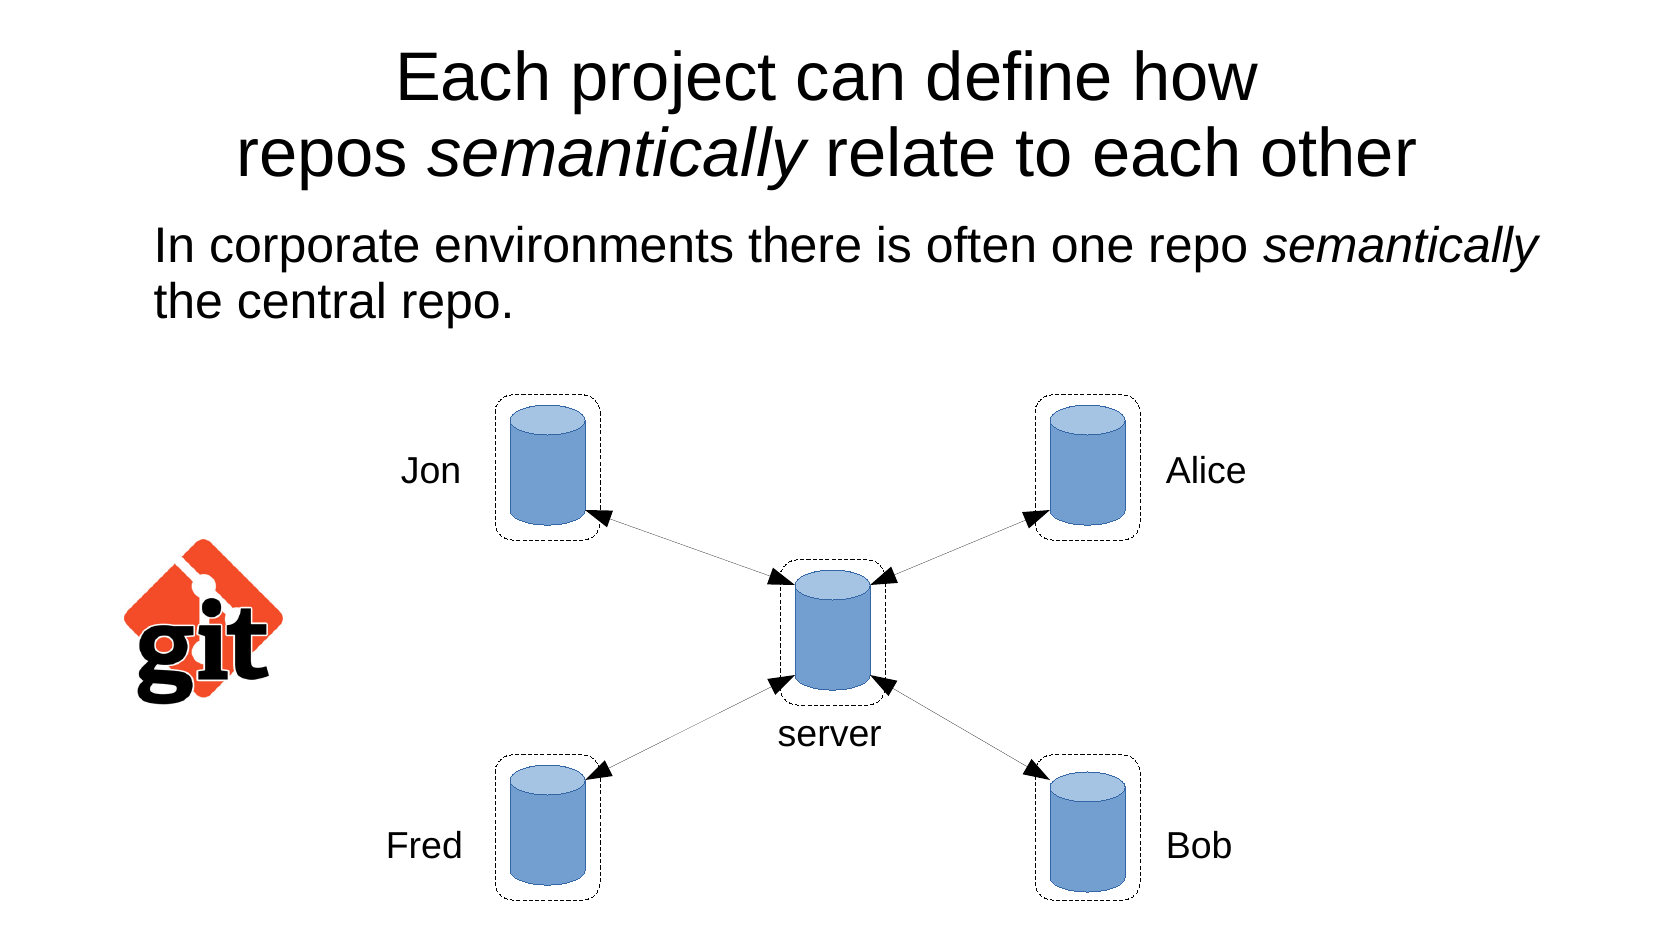

# Each project can define how repos semantically relate to each other
In corporate environments there is often one repo semantically the central repo.
Jon
Alice
server
Fred
Bob